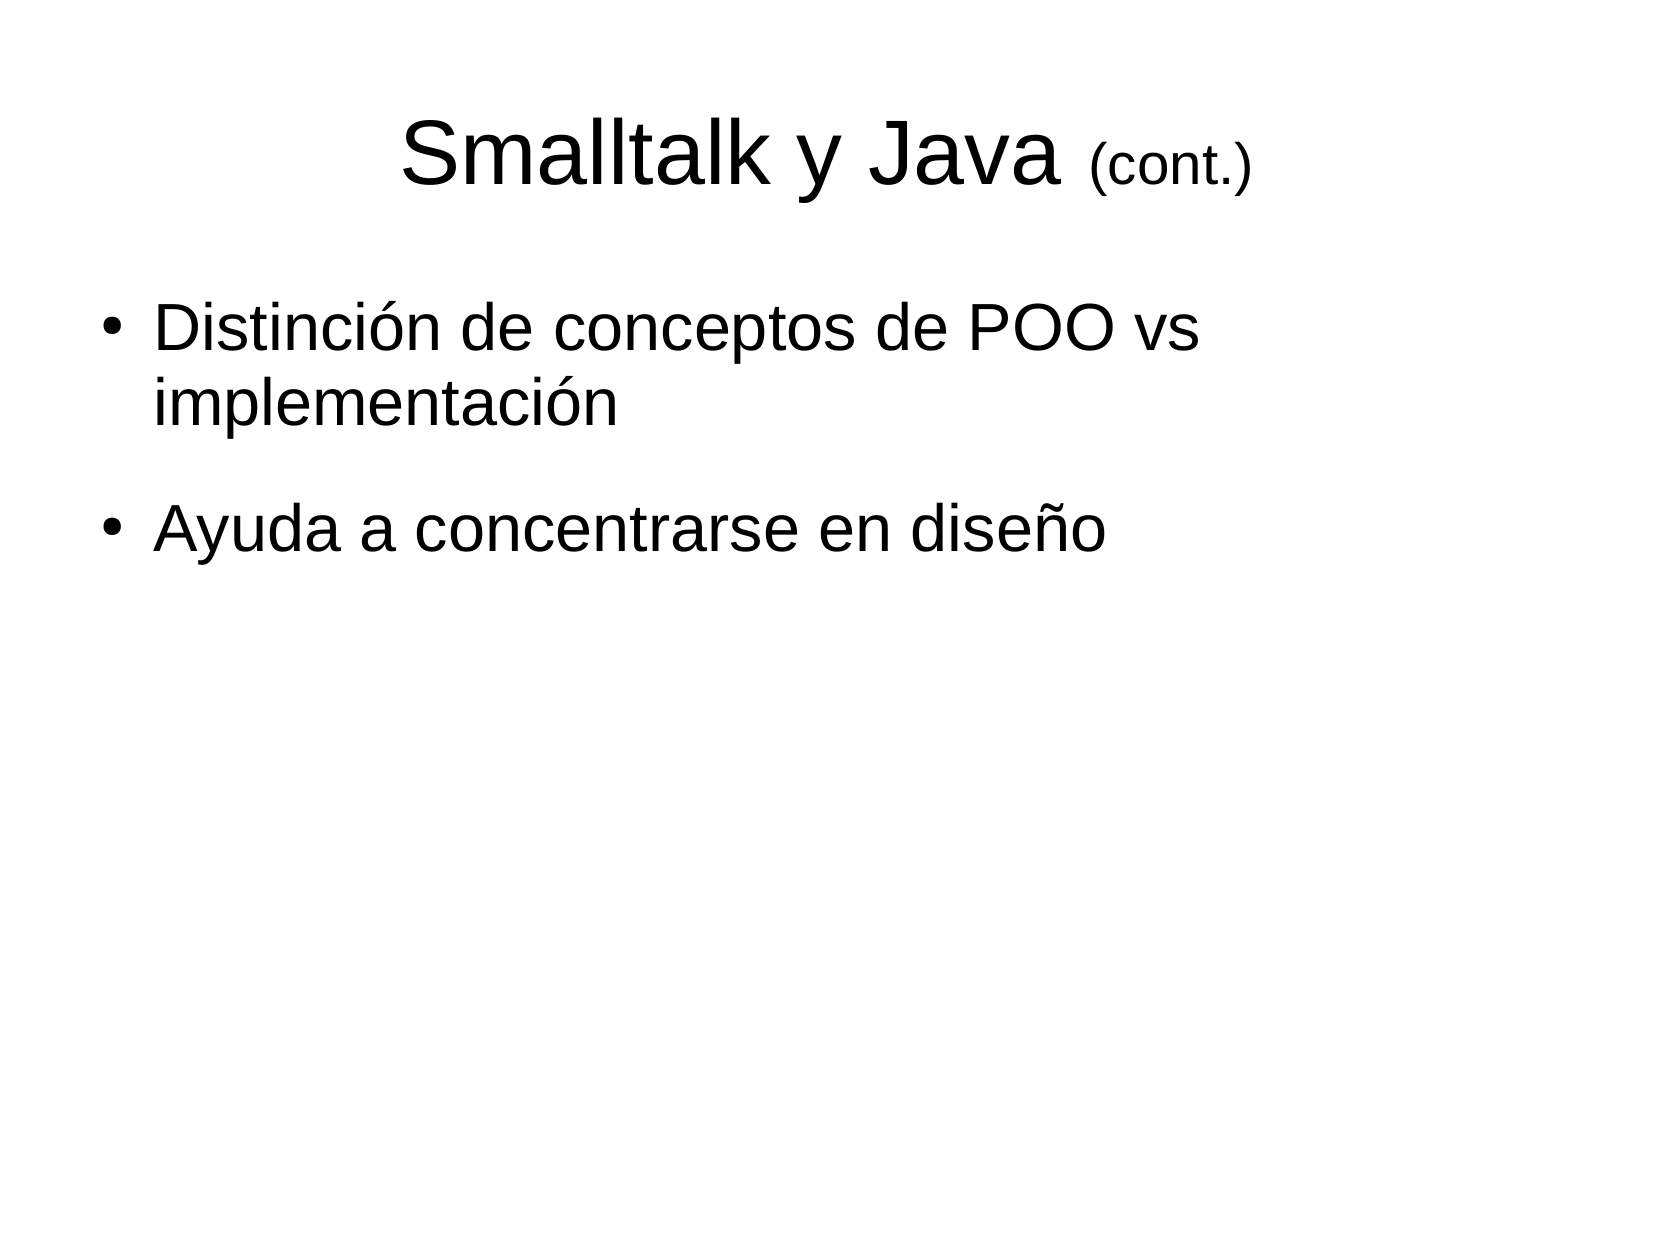

# Smalltalk y Java (cont.)
Distinción de conceptos de POO vs implementación
Ayuda a concentrarse en diseño